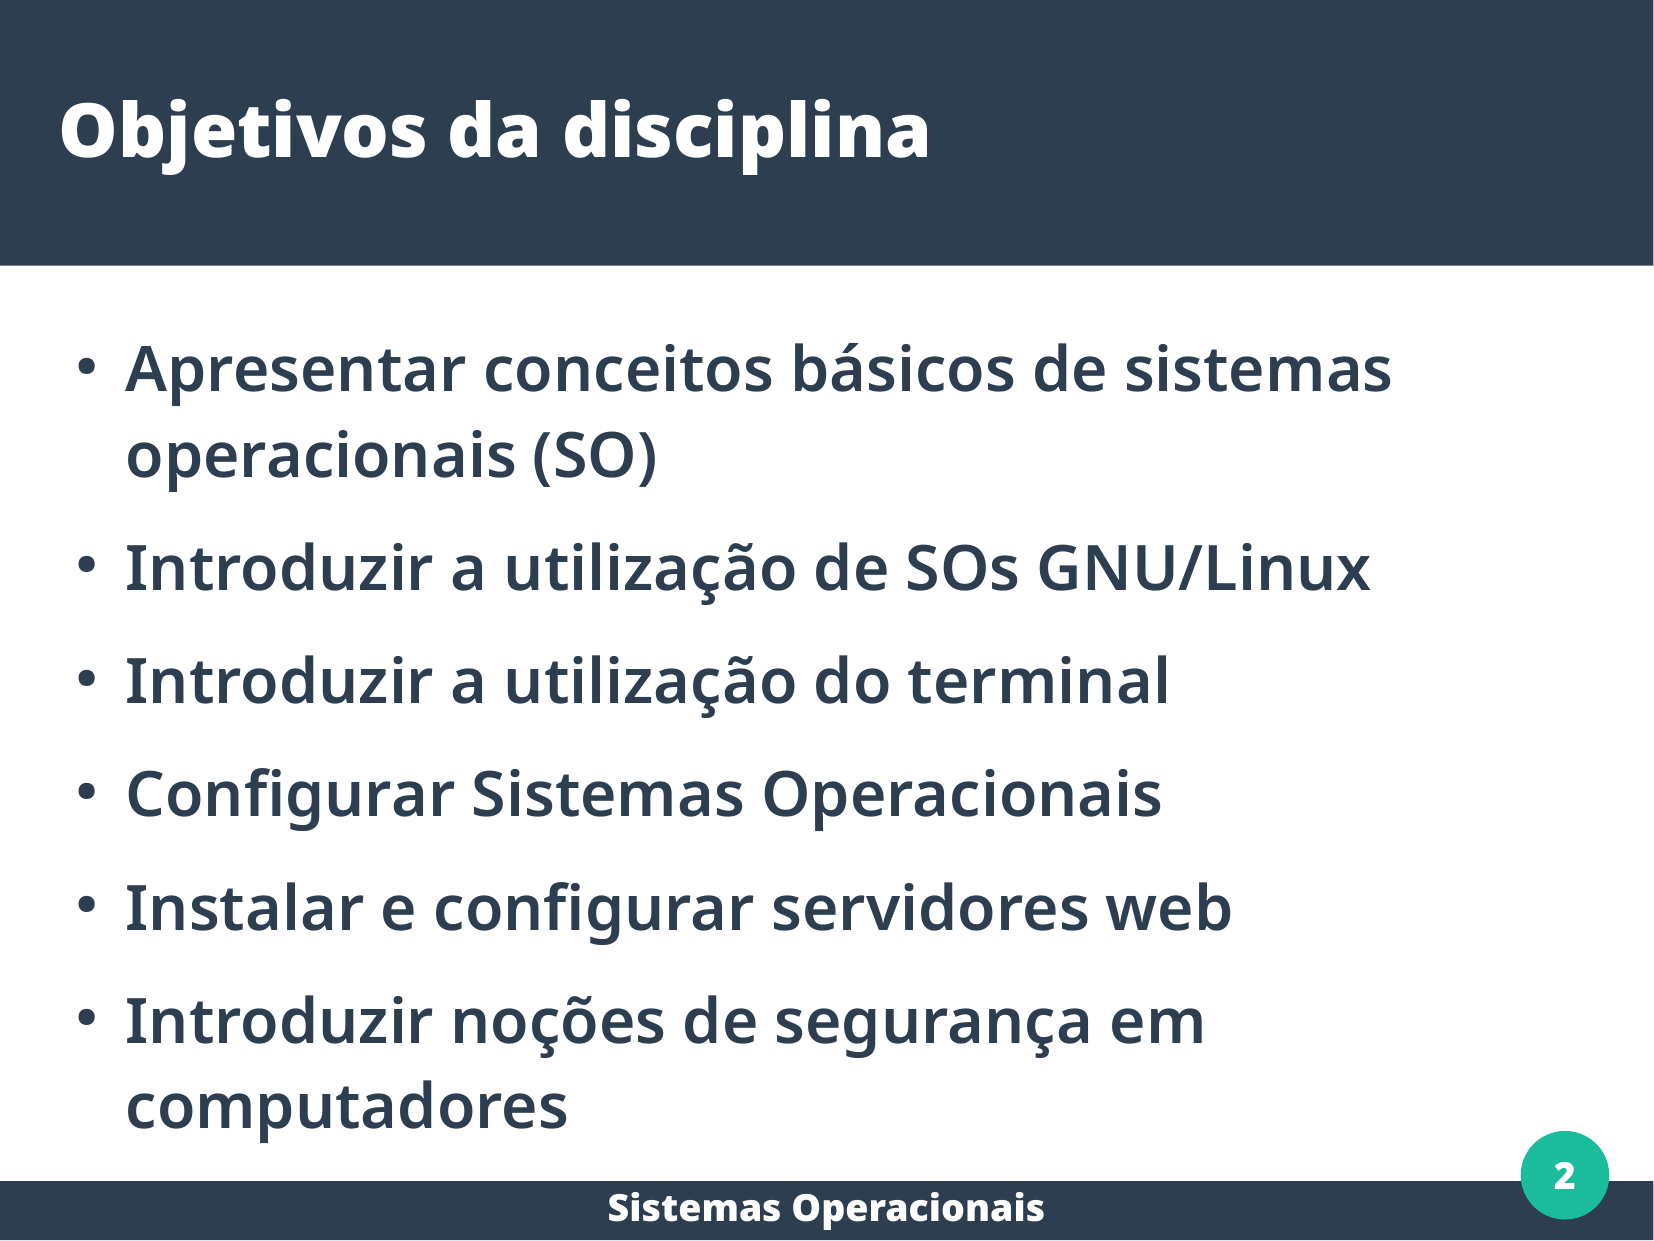

# Objetivos da disciplina
Apresentar conceitos básicos de sistemas operacionais (SO)
Introduzir a utilização de SOs GNU/Linux
Introduzir a utilização do terminal
Configurar Sistemas Operacionais
Instalar e configurar servidores web
Introduzir noções de segurança em computadores
2
Sistemas Operacionais